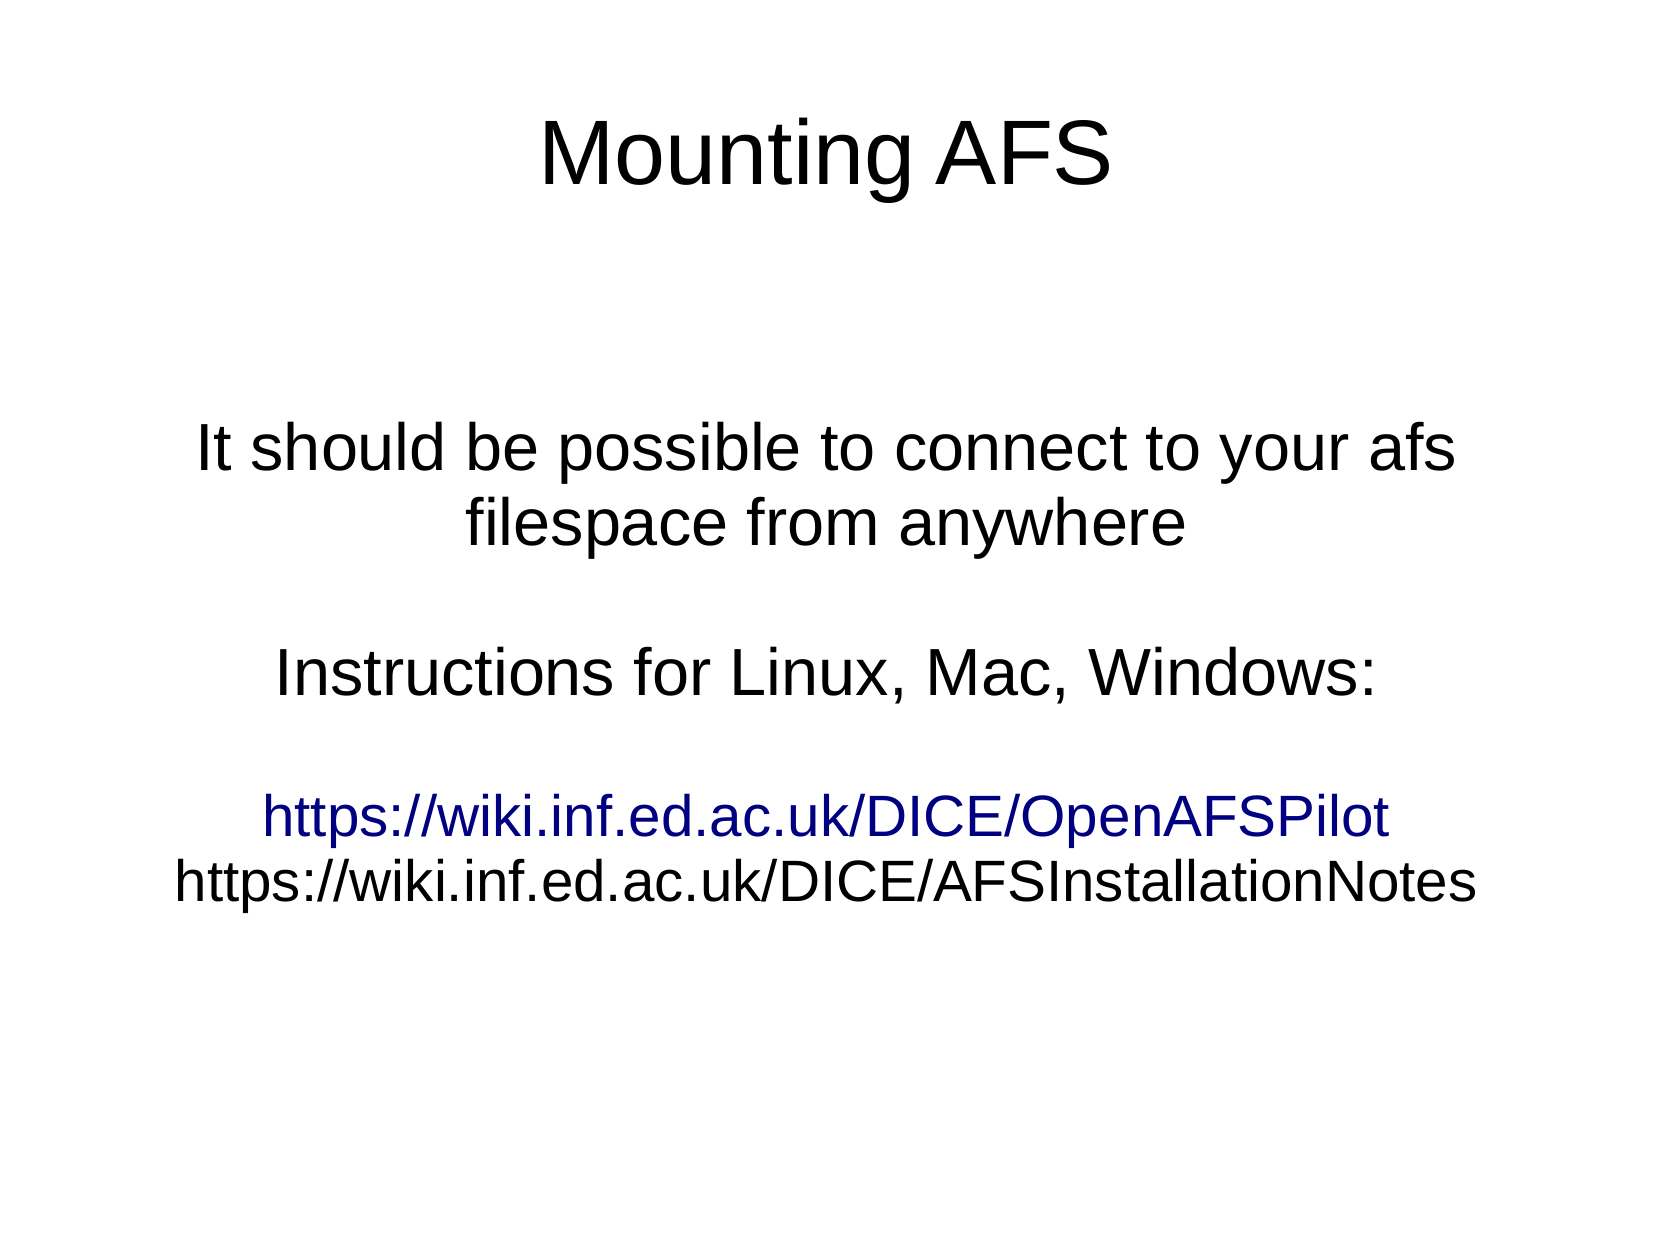

# Mounting AFS
It should be possible to connect to your afs filespace from anywhere
Instructions for Linux, Mac, Windows:
https://wiki.inf.ed.ac.uk/DICE/OpenAFSPilot
https://wiki.inf.ed.ac.uk/DICE/AFSInstallationNotes